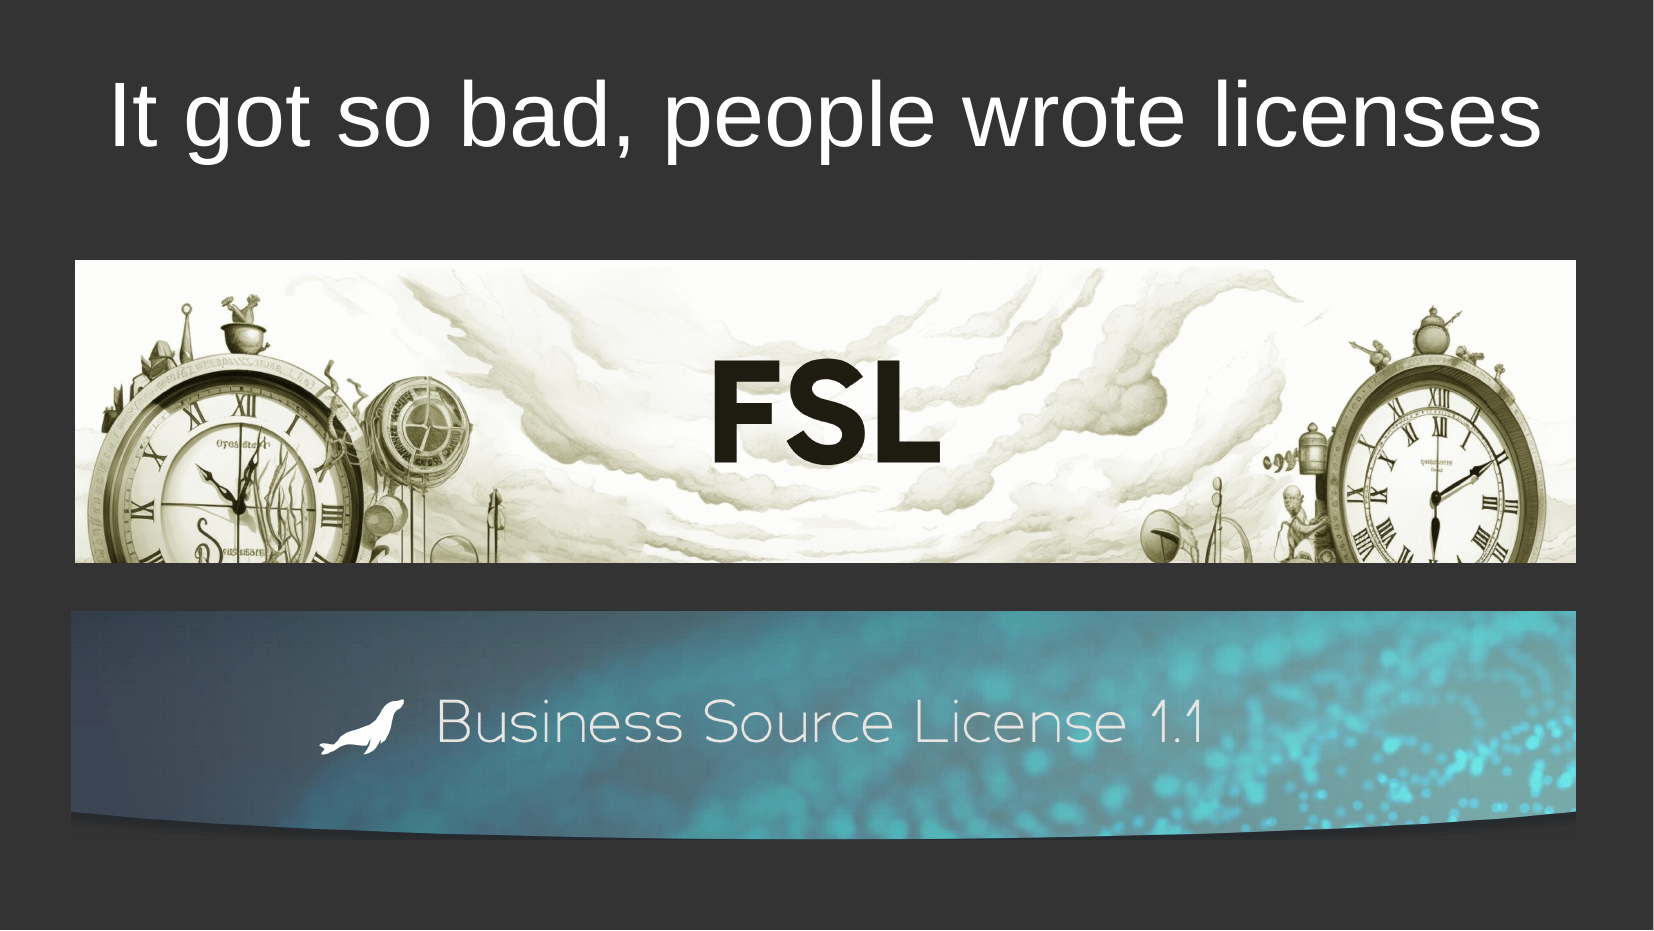

# It got so bad, people wrote licenses